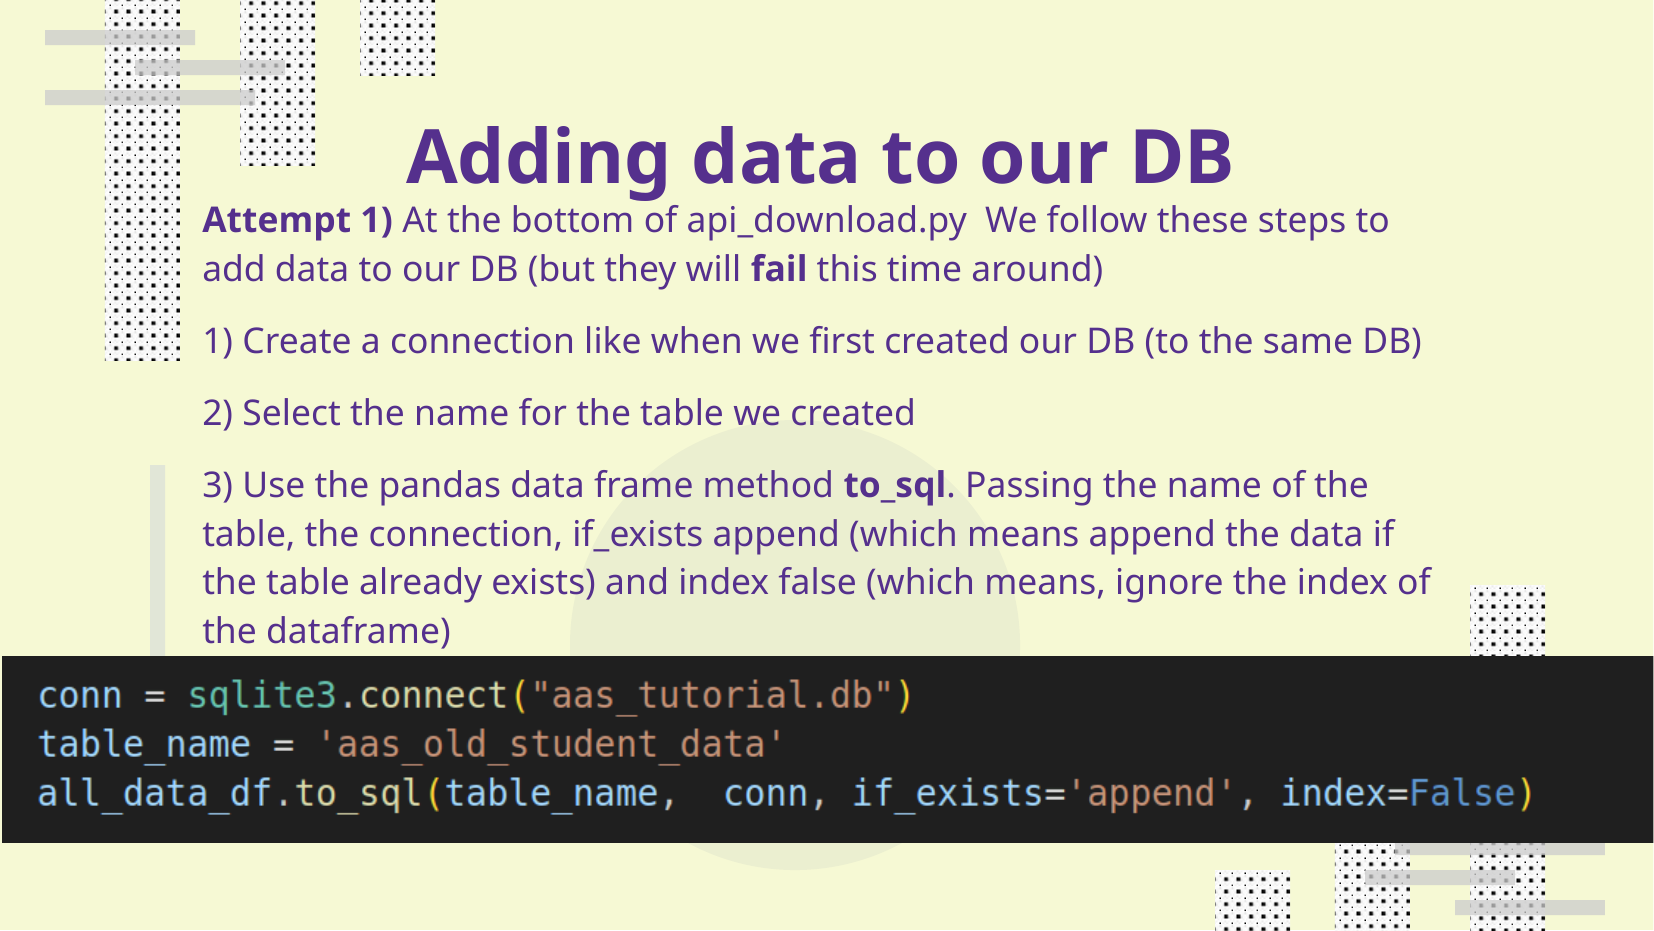

# Adding data to our DB
Attempt 1) At the bottom of api_download.py We follow these steps to add data to our DB (but they will fail this time around)
1) Create a connection like when we first created our DB (to the same DB)
2) Select the name for the table we created
3) Use the pandas data frame method to_sql. Passing the name of the table, the connection, if_exists append (which means append the data if the table already exists) and index false (which means, ignore the index of the dataframe)